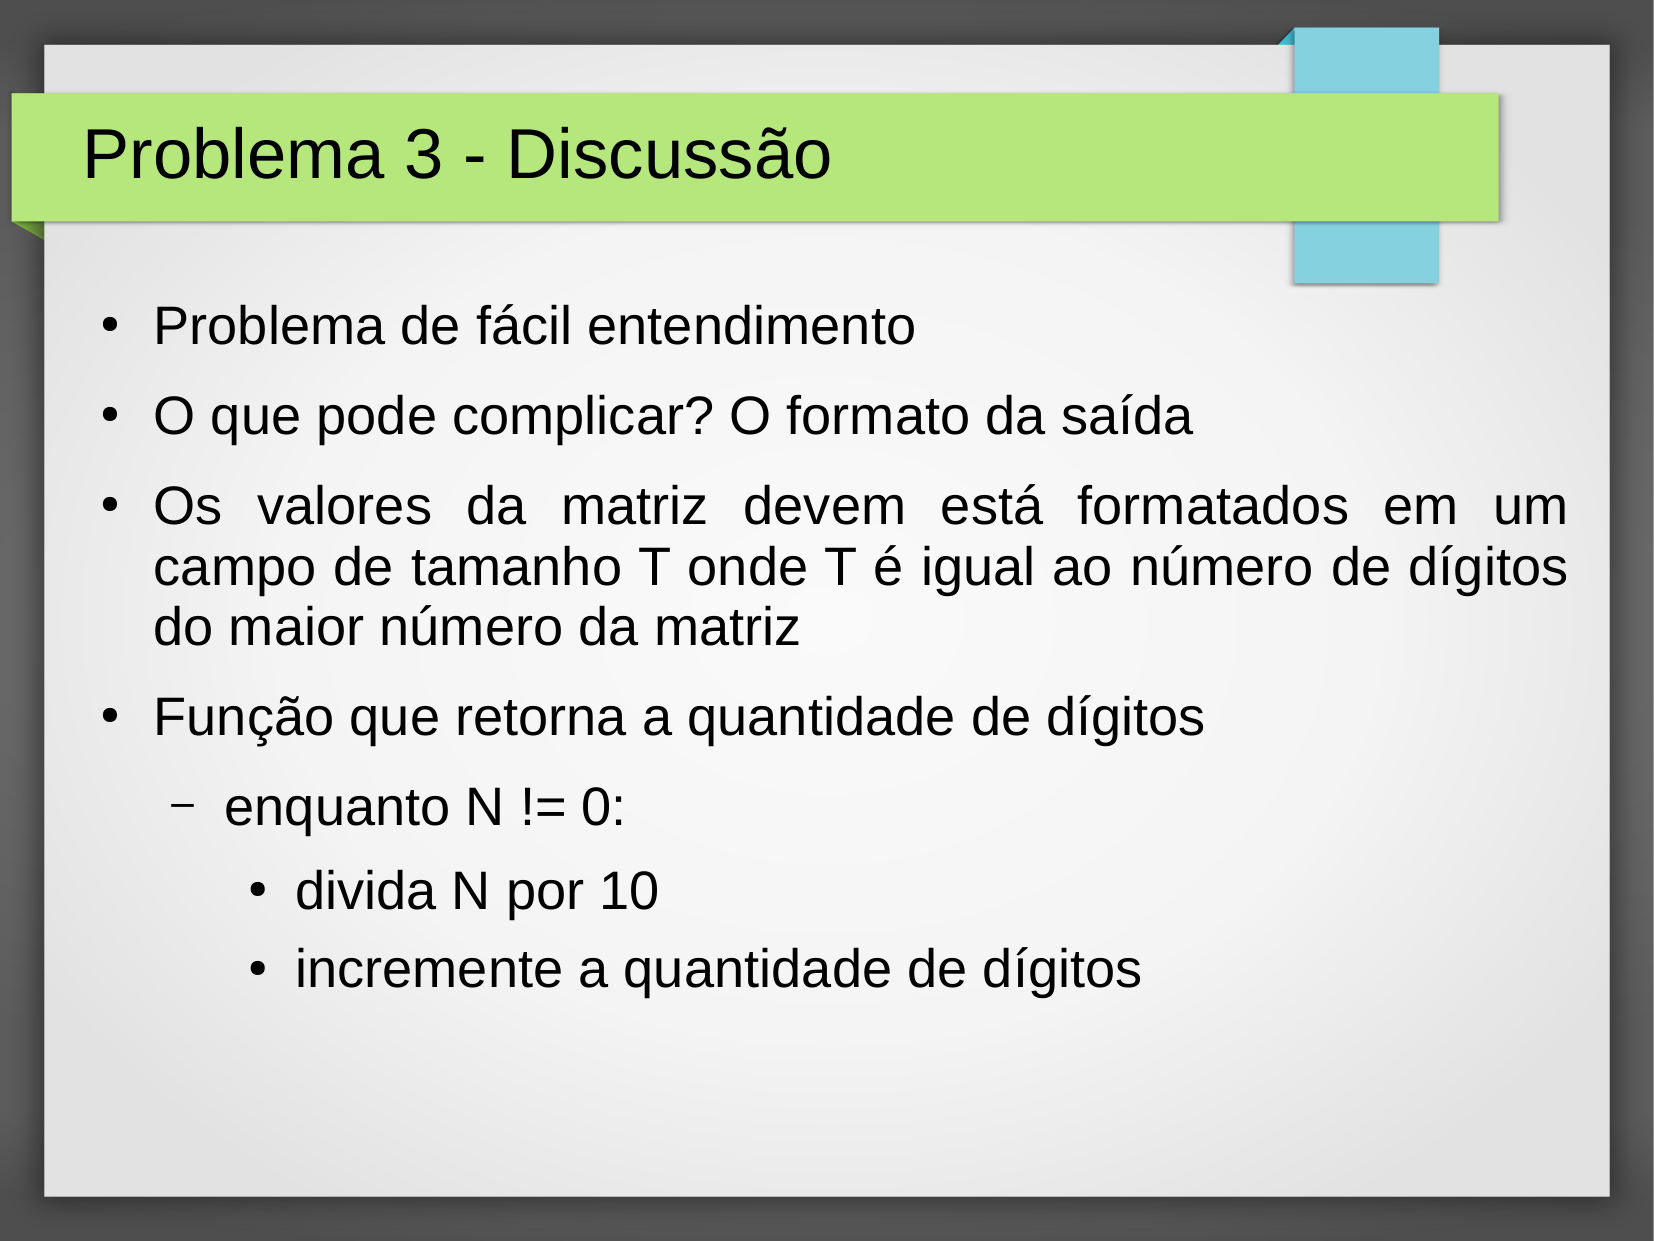

# Problema 3 - Discussão
Problema de fácil entendimento
O que pode complicar? O formato da saída
Os valores da matriz devem está formatados em um campo de tamanho T onde T é igual ao número de dígitos do maior número da matriz
Função que retorna a quantidade de dígitos
enquanto N != 0:
divida N por 10
incremente a quantidade de dígitos